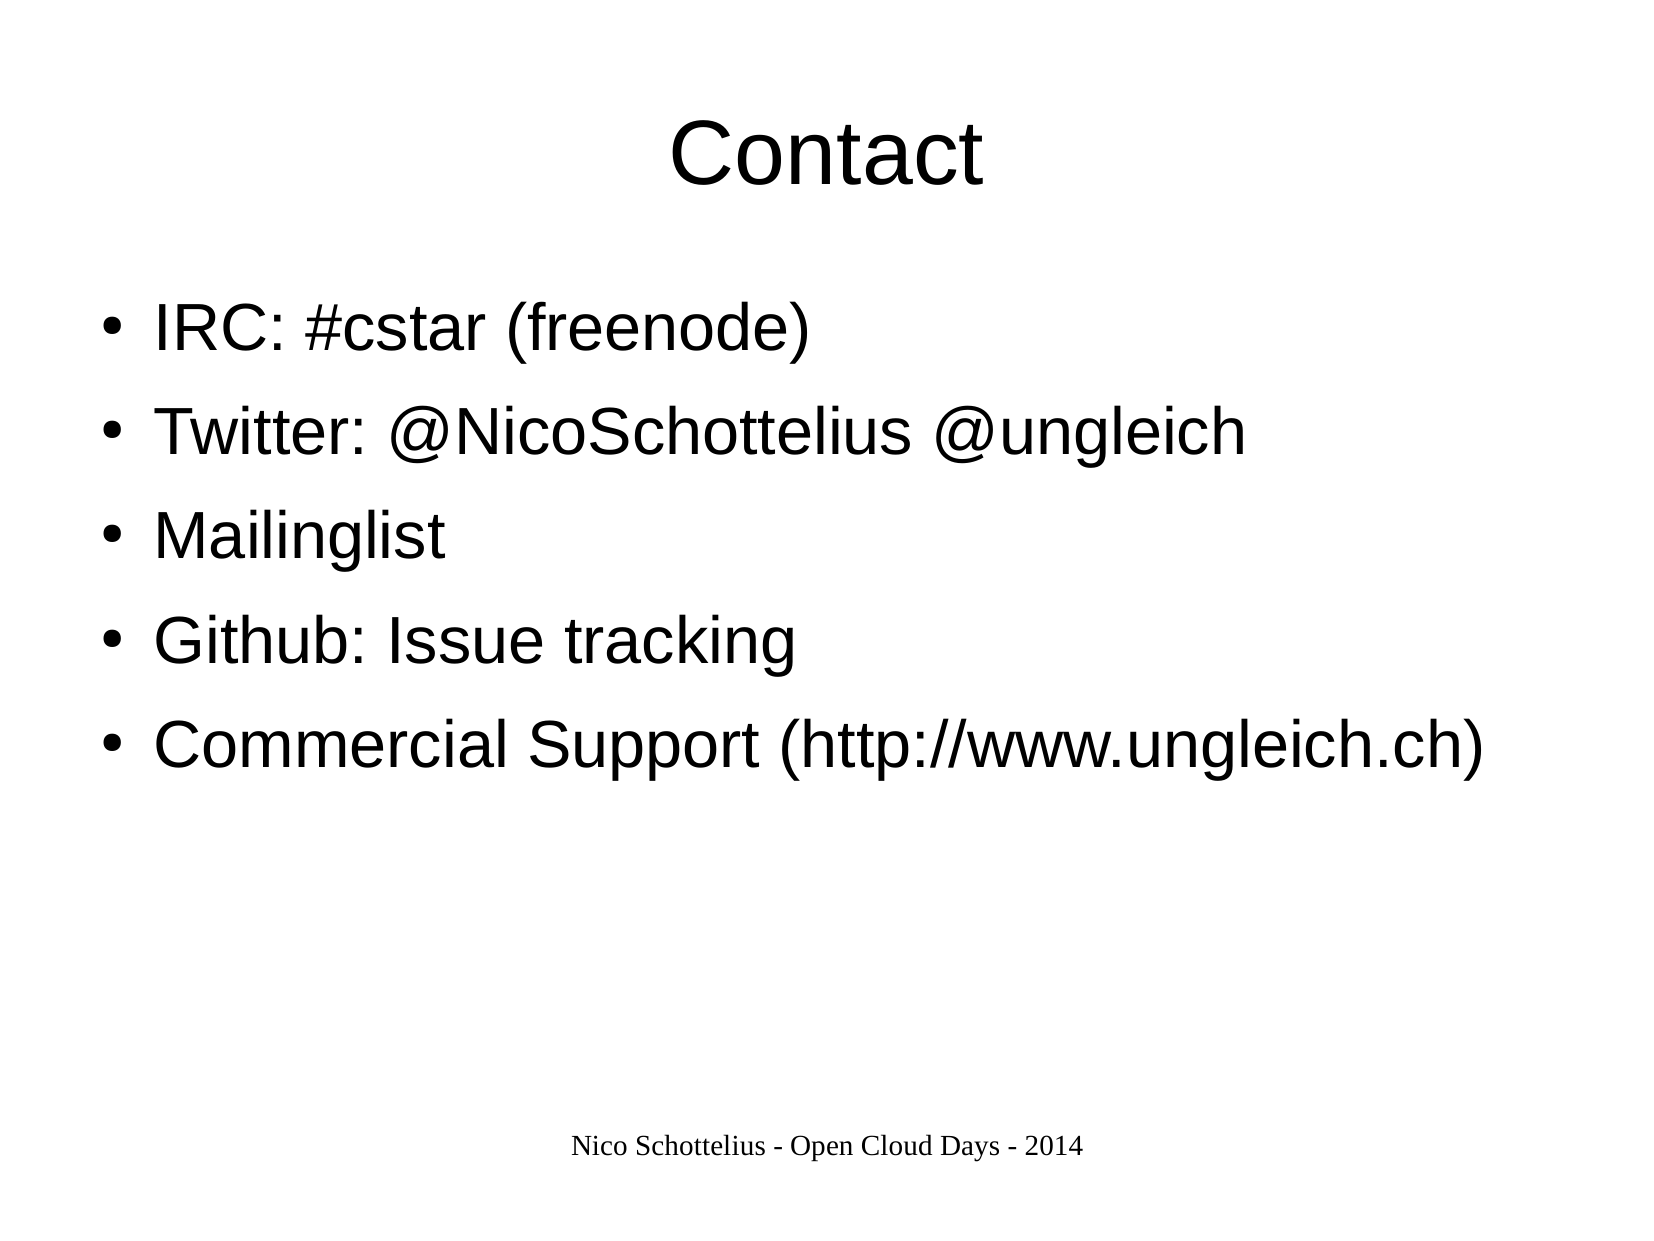

# Contact
IRC: #cstar (freenode)
Twitter: @NicoSchottelius @ungleich
Mailinglist
Github: Issue tracking
Commercial Support (http://www.ungleich.ch)
Nico Schottelius - Open Cloud Days - 2014